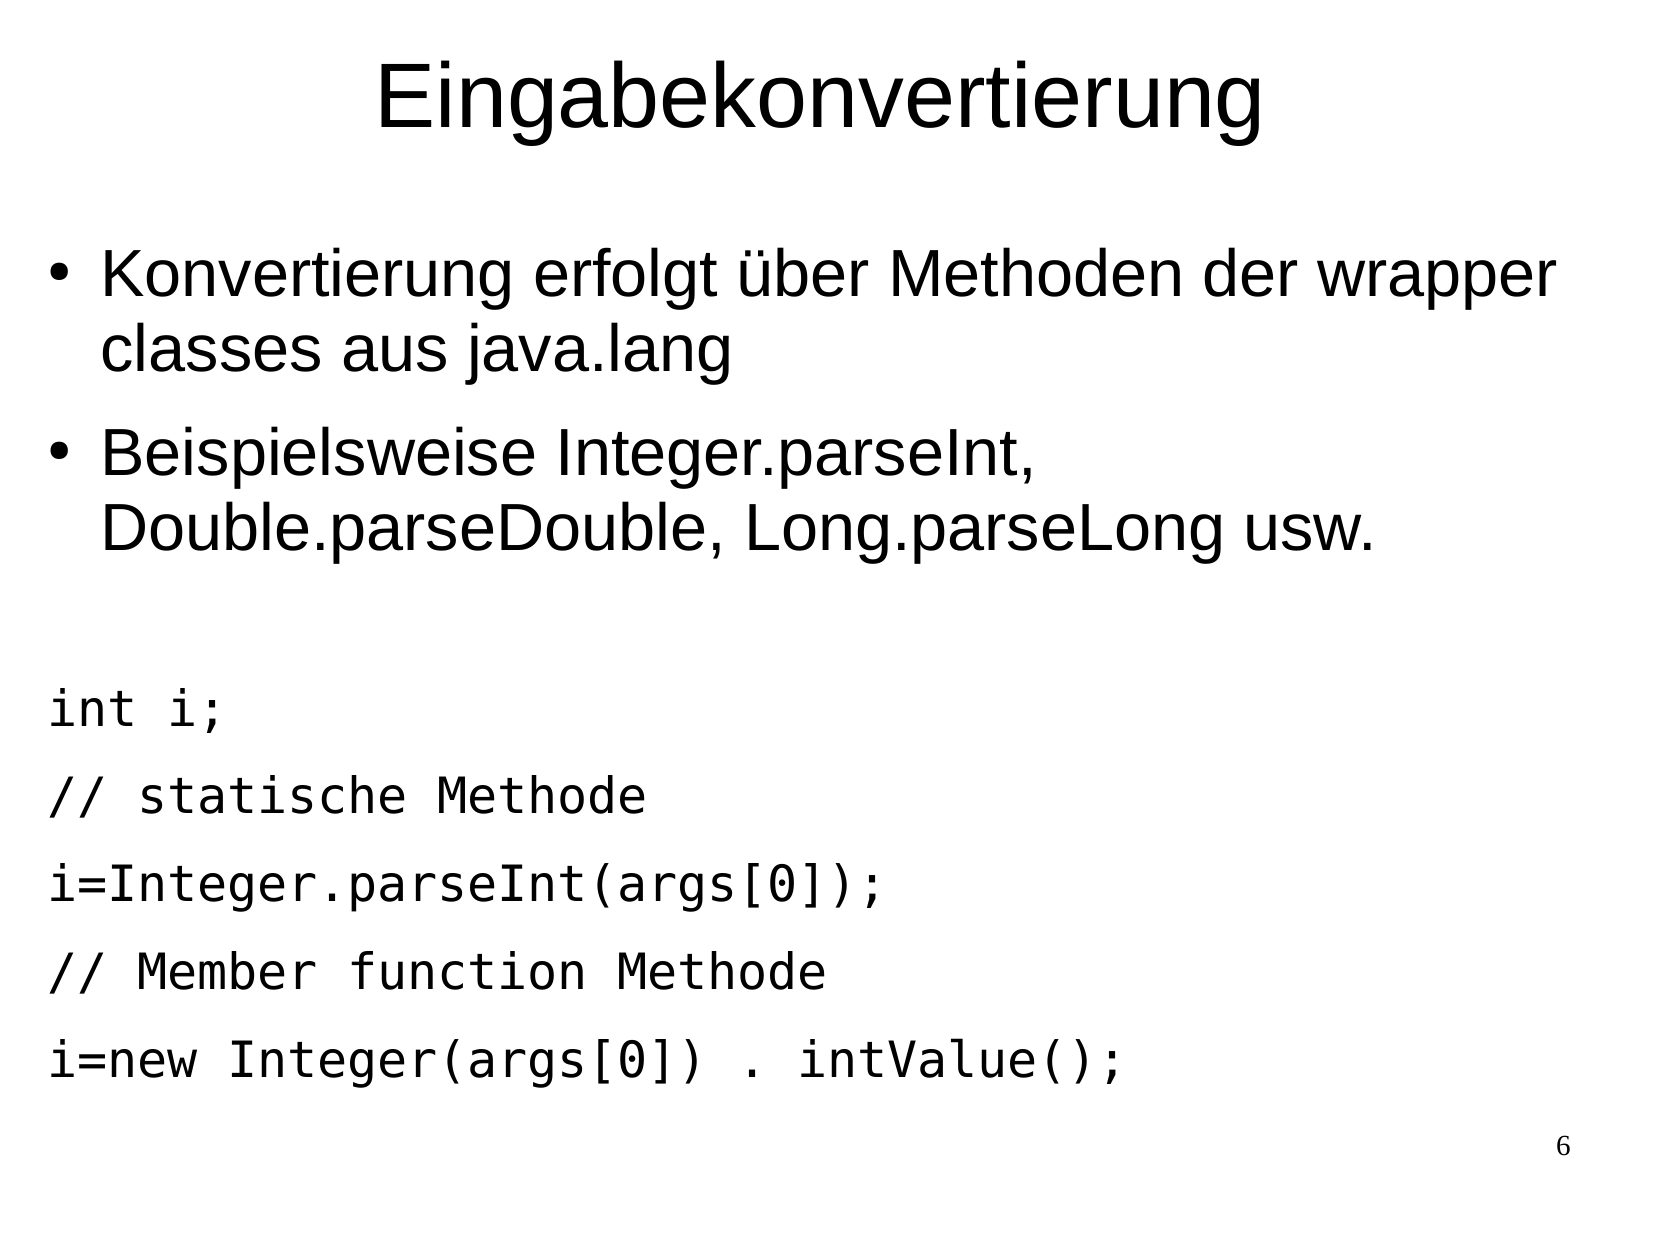

# Eingabekonvertierung
Konvertierung erfolgt über Methoden der wrapper classes aus java.lang
Beispielsweise Integer.parseInt, Double.parseDouble, Long.parseLong usw.
int i;
// statische Methode
i=Integer.parseInt(args[0]);
// Member function Methode
i=new Integer(args[0]) . intValue();
6